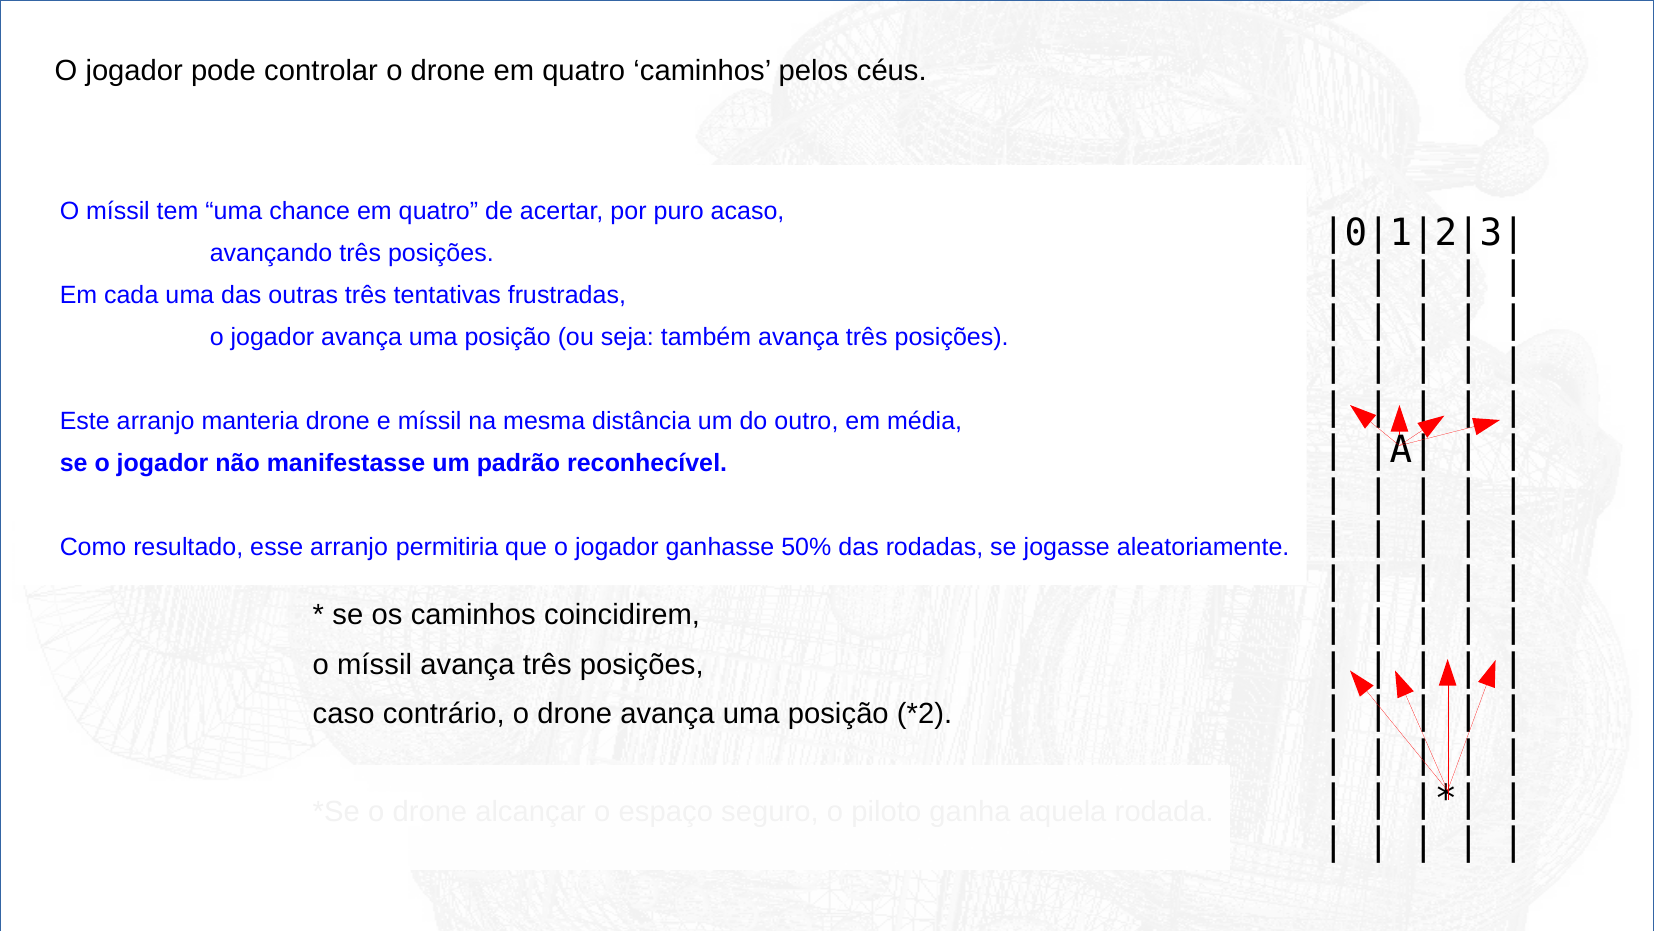

O jogador pode controlar o drone em quatro ‘caminhos’ pelos céus.
A cada momento,
O míssil tem “uma chance em quatro” de acertar, por puro acaso,
		avançando três posições.
Em cada uma das outras três tentativas frustradas,
		o jogador avança uma posição (ou seja: também avança três posições).
Este arranjo manteria drone e míssil na mesma distância um do outro, em média,
se o jogador não manifestasse um padrão reconhecível.
Como resultado, esse arranjo permitiria que o jogador ganhasse 50% das rodadas, se jogasse aleatoriamente.
|0|1|2|3|
| | | | |
| | | | |
| | | | |
| | | | |
| |A| | |
| | | | |
| | | | |
| | | | |
| | | | |
| | | | |
| | | | |
| | | | |
| | |*| |
| | | | |
* o jogador pode mover o drone
do caminho atual para qualquer outro,
ou mantê-lo no caminho atual;
* o míssil tentará se posicionar no mesmo caminho do drone,
usando sua memória de eventos passados (*1);
* se os caminhos coincidirem,
o míssil avança três posições,
caso contrário, o drone avança uma posição (*2).
*Se o drone alcançar o espaço seguro, o piloto ganha aquela rodada.